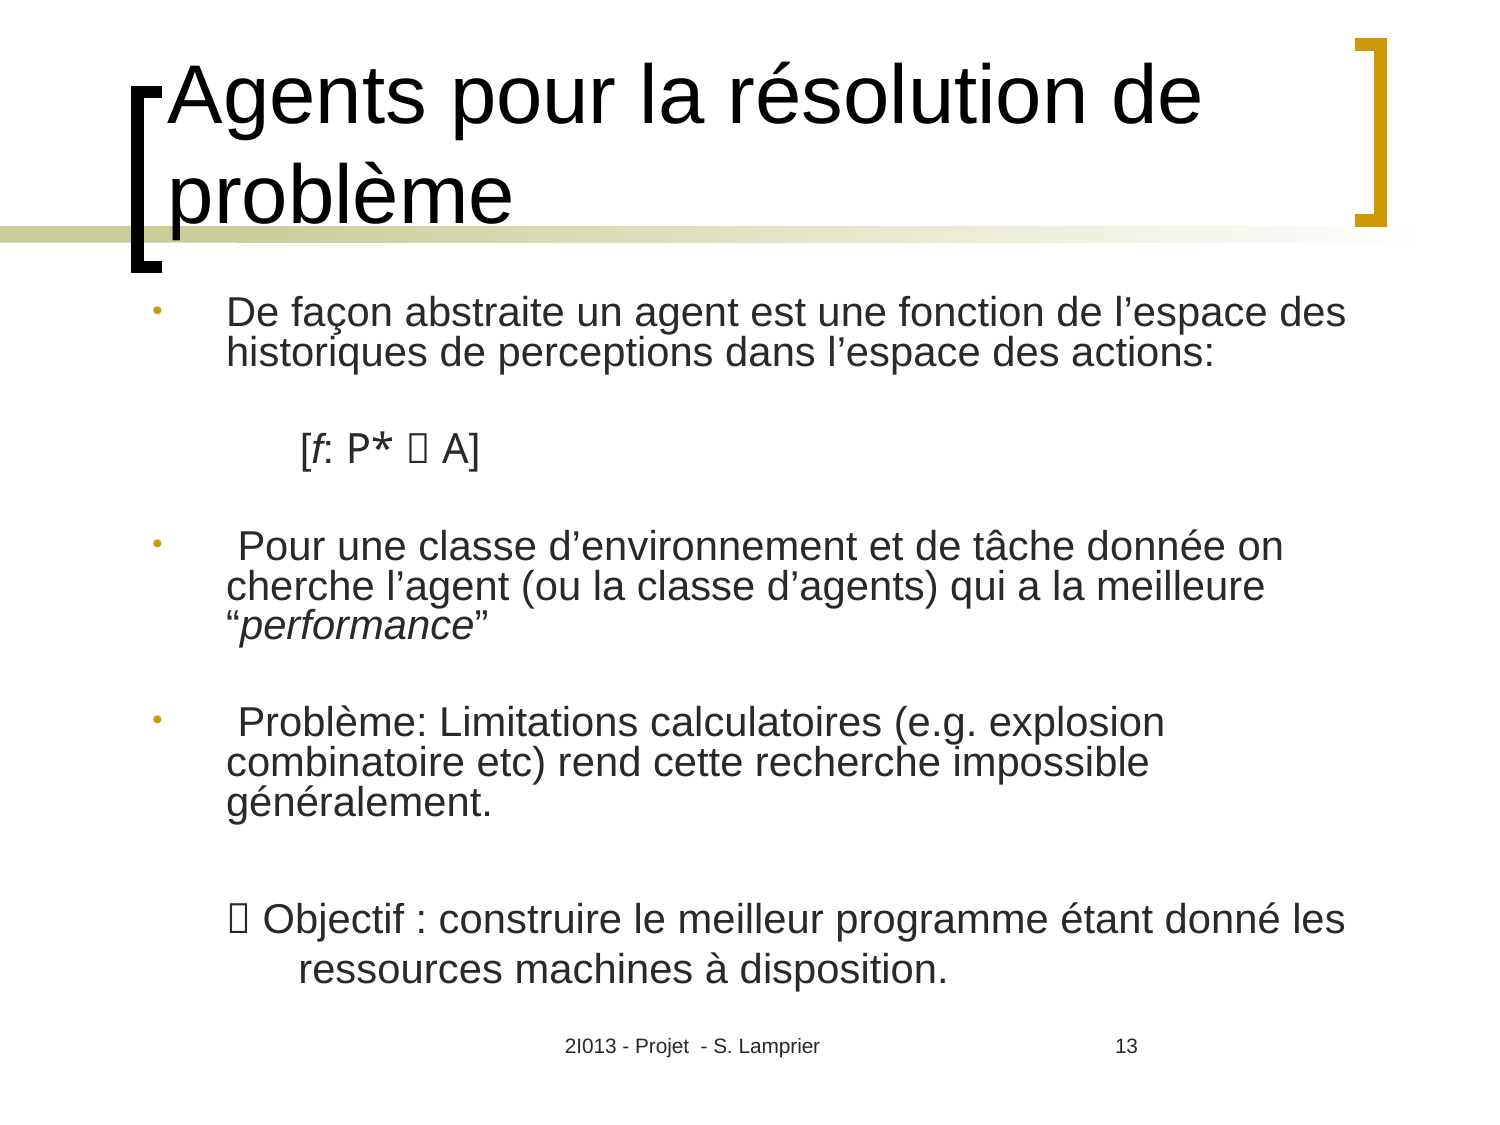

# Agents pour la résolution de problème
De façon abstraite un agent est une fonction de l’espace des historiques de perceptions dans l’espace des actions:
 		[f: P*  A]
 Pour une classe d’environnement et de tâche donnée on cherche l’agent (ou la classe d’agents) qui a la meilleure “performance”
 Problème: Limitations calculatoires (e.g. explosion combinatoire etc) rend cette recherche impossible généralement.
 Objectif : construire le meilleur programme étant donné les ressources machines à disposition.
2I013 - Projet - S. Lamprier